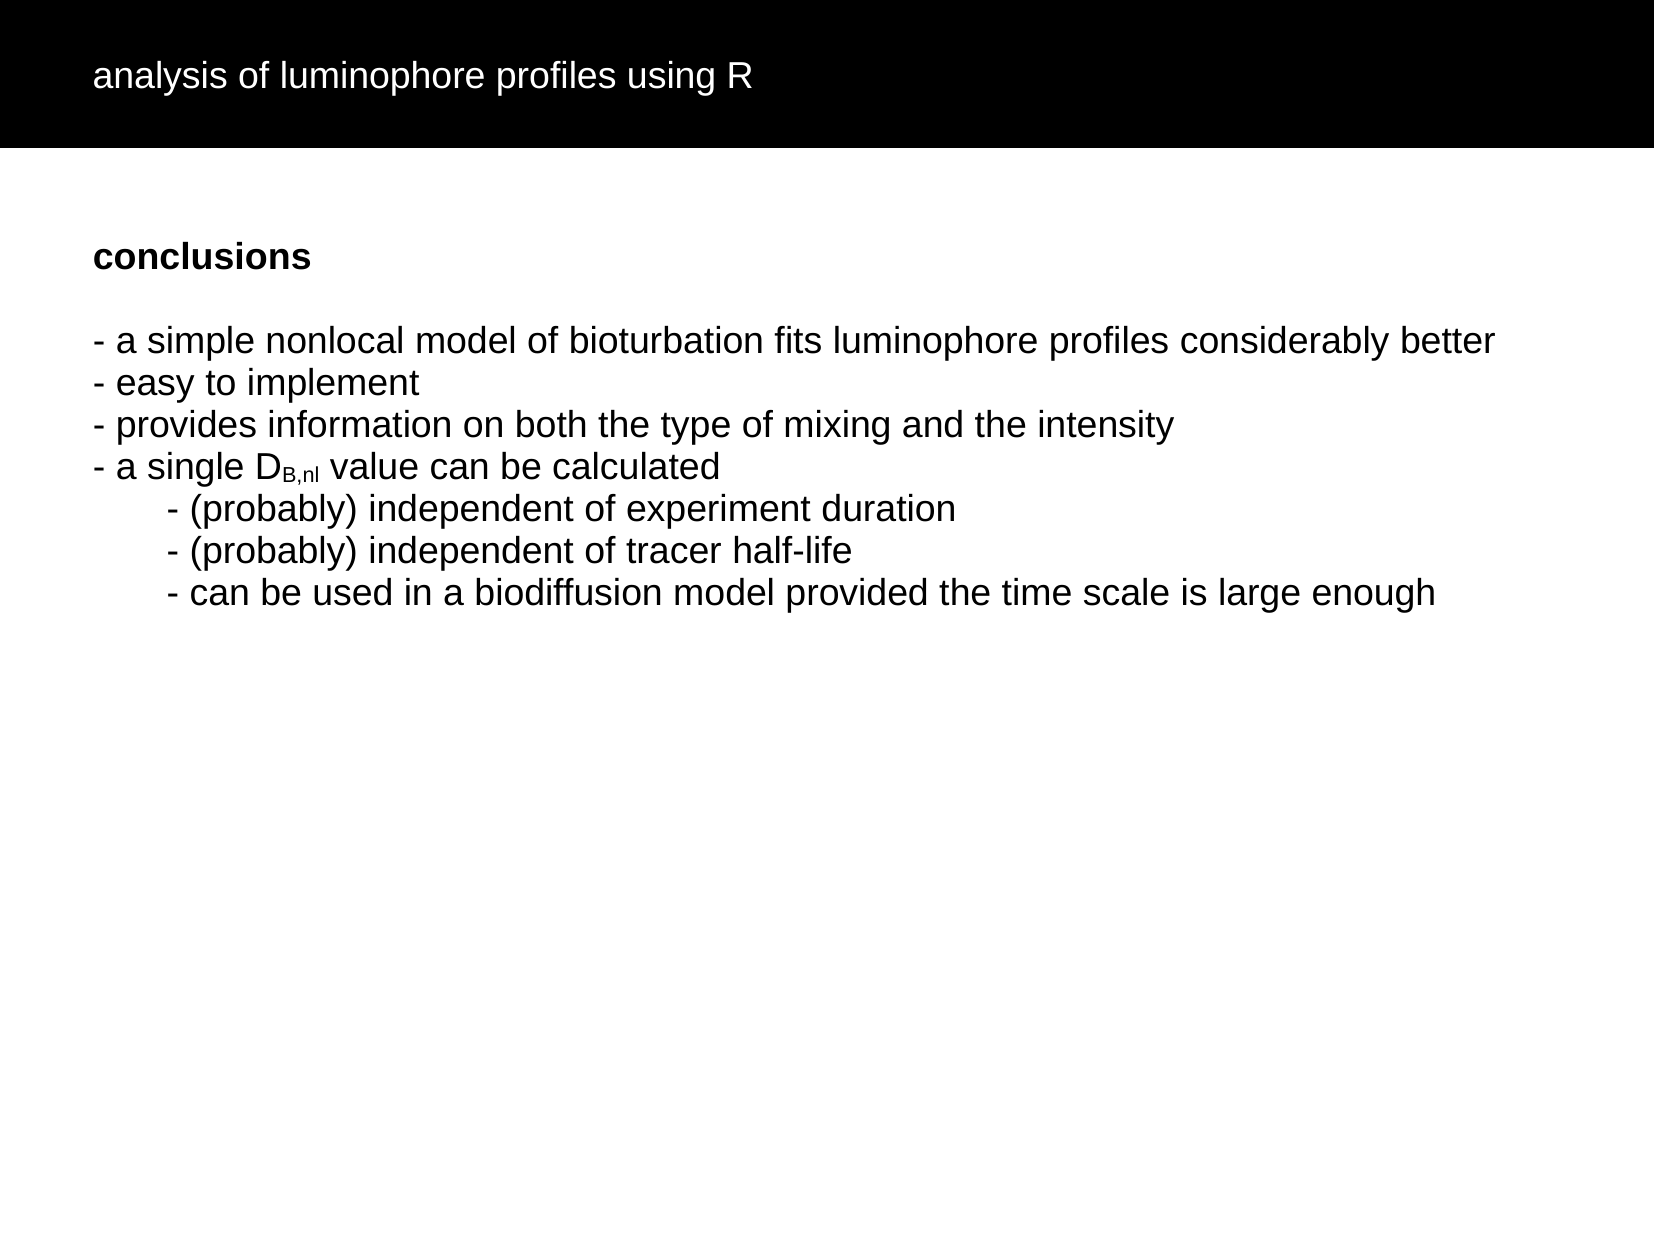

analysis of luminophore profiles using R
conclusions
- a simple nonlocal model of bioturbation fits luminophore profiles considerably better
- easy to implement
- provides information on both the type of mixing and the intensity
- a single DB,nl value can be calculated
	- (probably) independent of experiment duration
	- (probably) independent of tracer half-life
	- can be used in a biodiffusion model provided the time scale is large enough